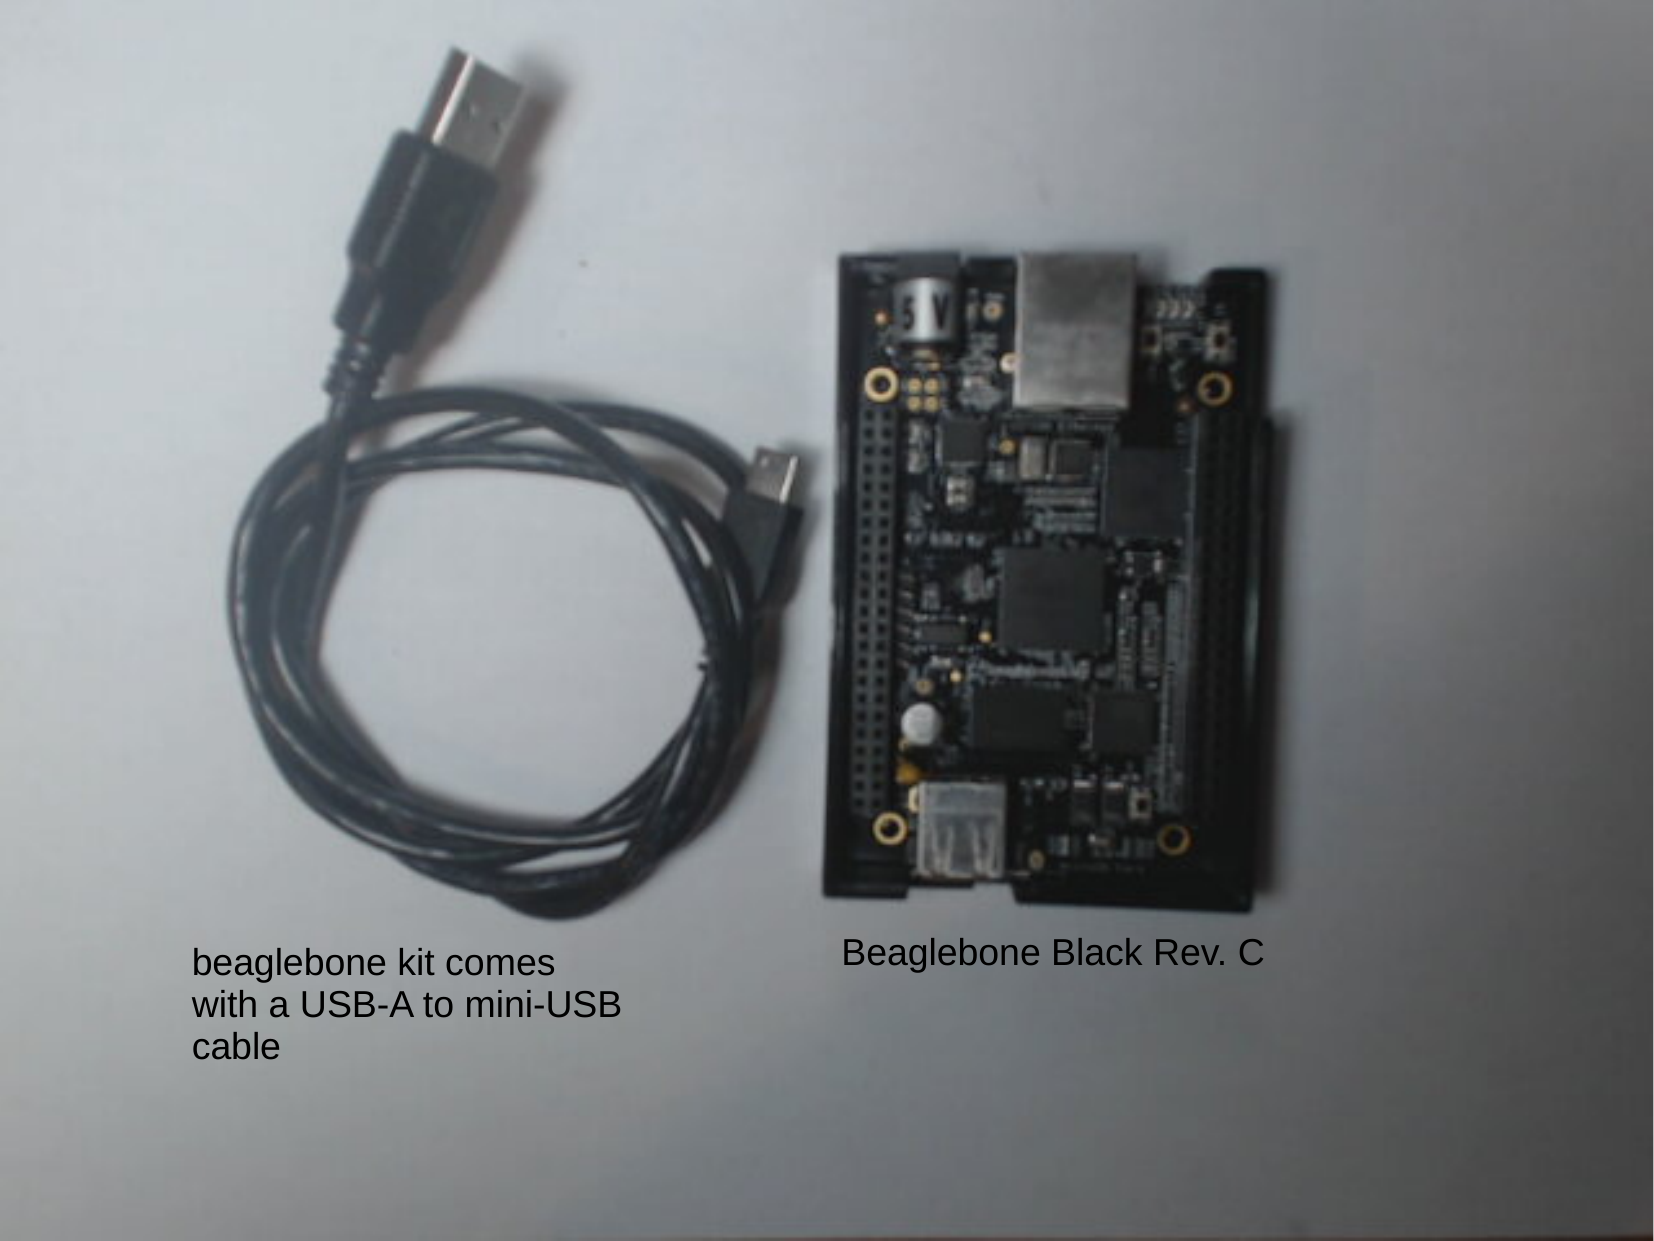

Beaglebone Black Rev. C
beaglebone kit comes with a USB-A to mini-USB cable
2